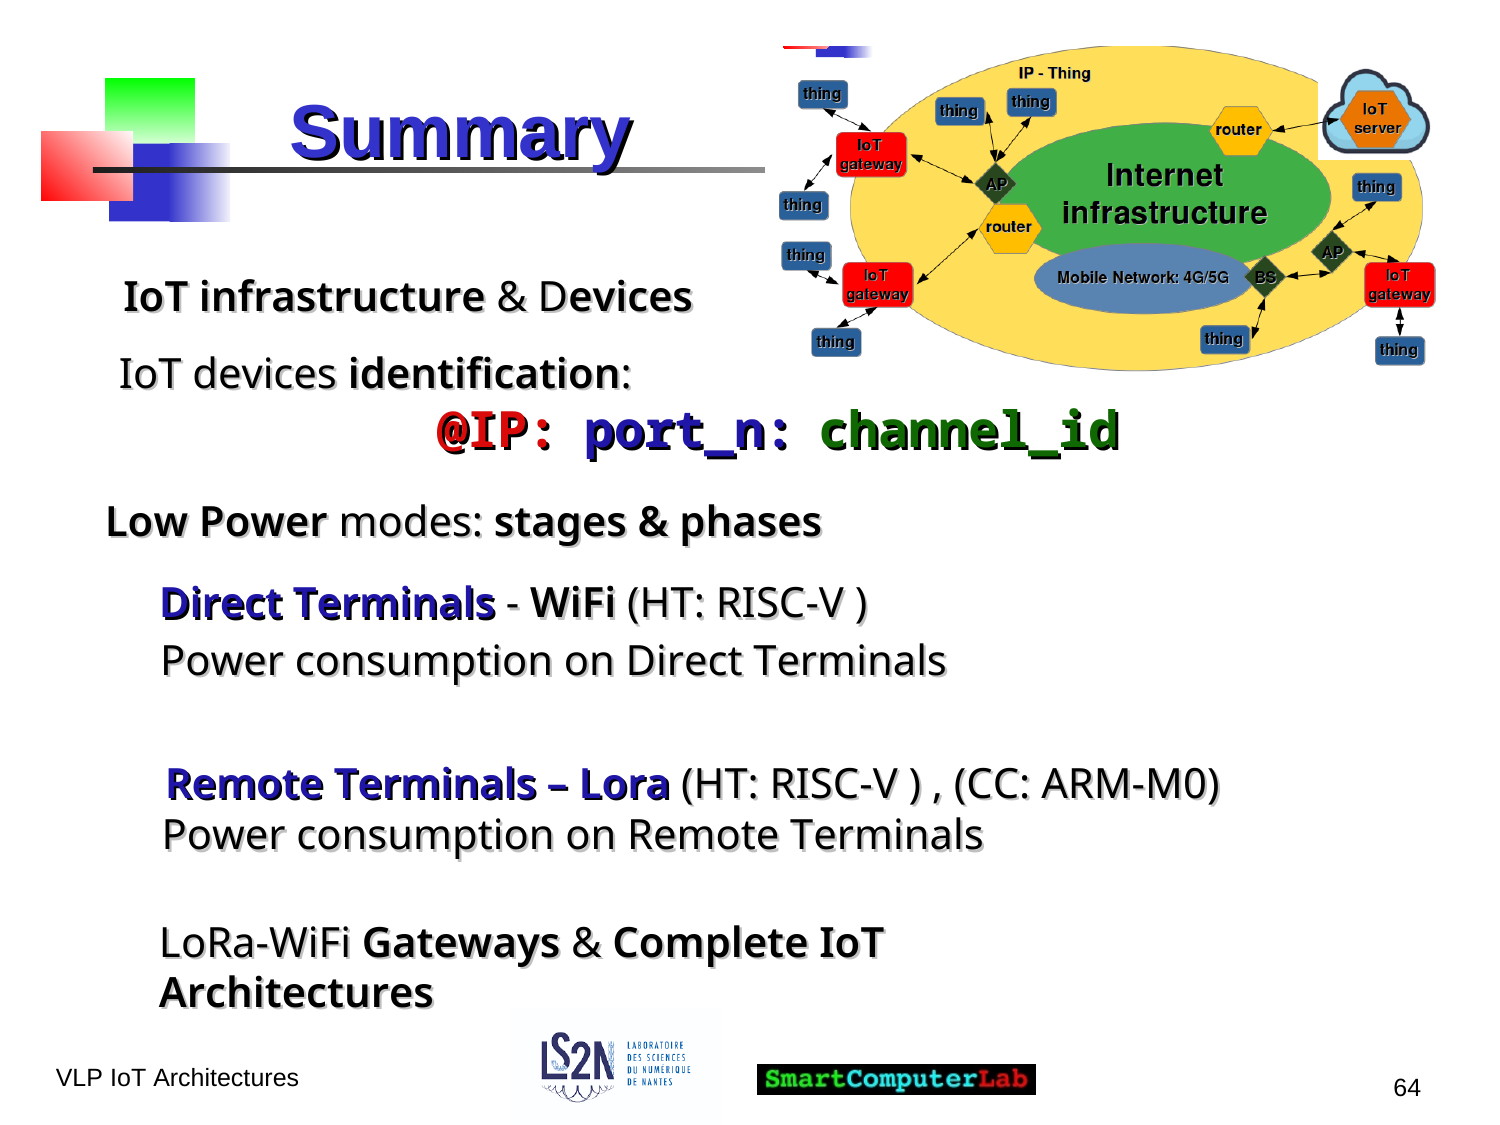

# Summary
IoT infrastructure & Devices
IoT devices identification:
port_n:
@IP:
channel_id
Low Power modes: stages & phases
Direct Terminals - WiFi (HT: RISC-V )
Power consumption on Direct Terminals
Remote Terminals – Lora (HT: RISC-V ) , (CC: ARM-M0)
Power consumption on Remote Terminals
LoRa-WiFi Gateways & Complete IoT Architectures
64